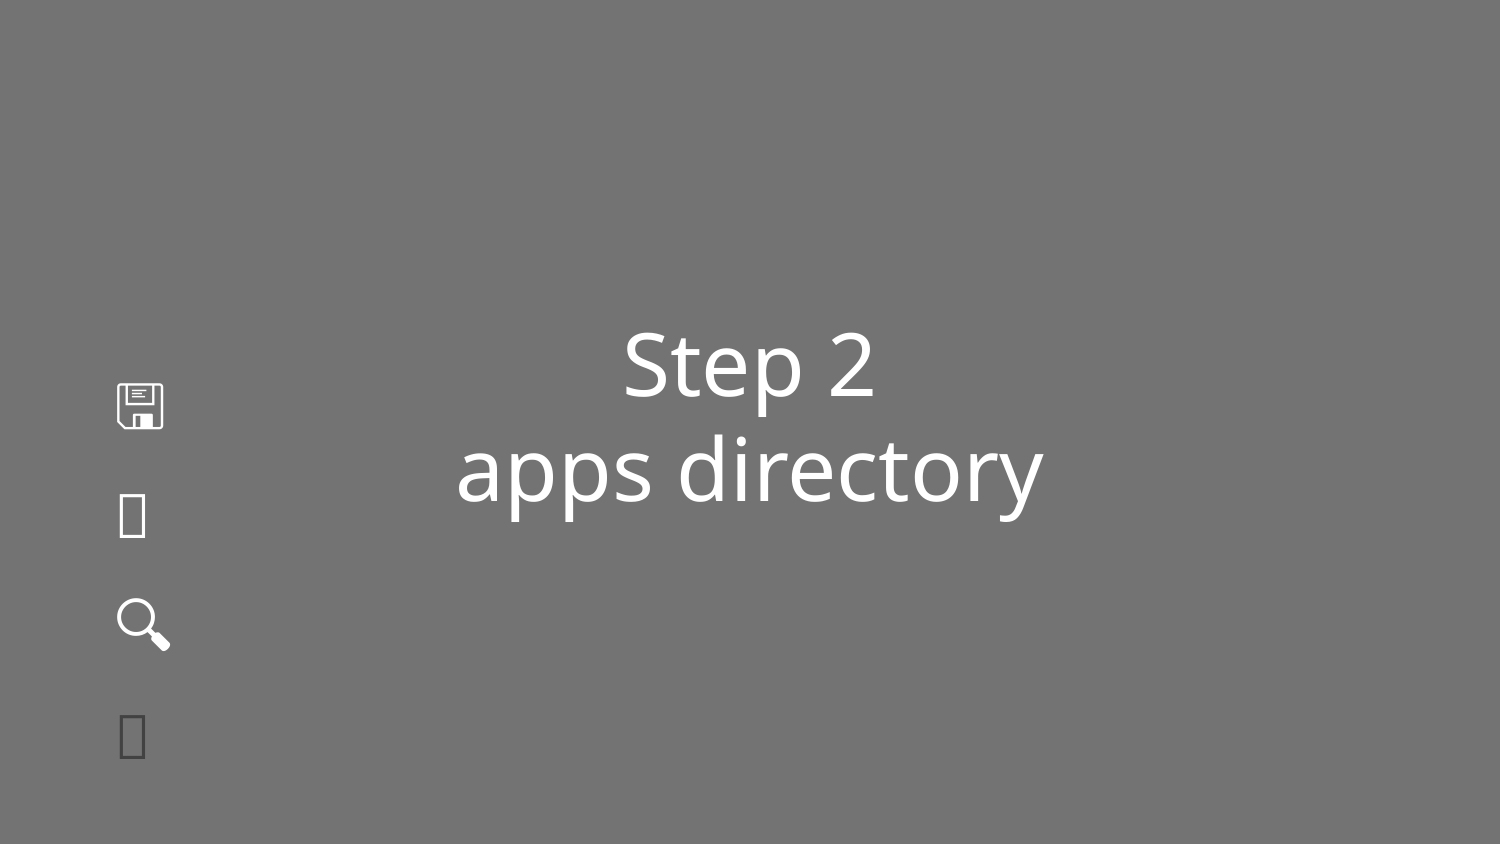

# Step 2 apps directory
🖫
🔗
🔍
〰